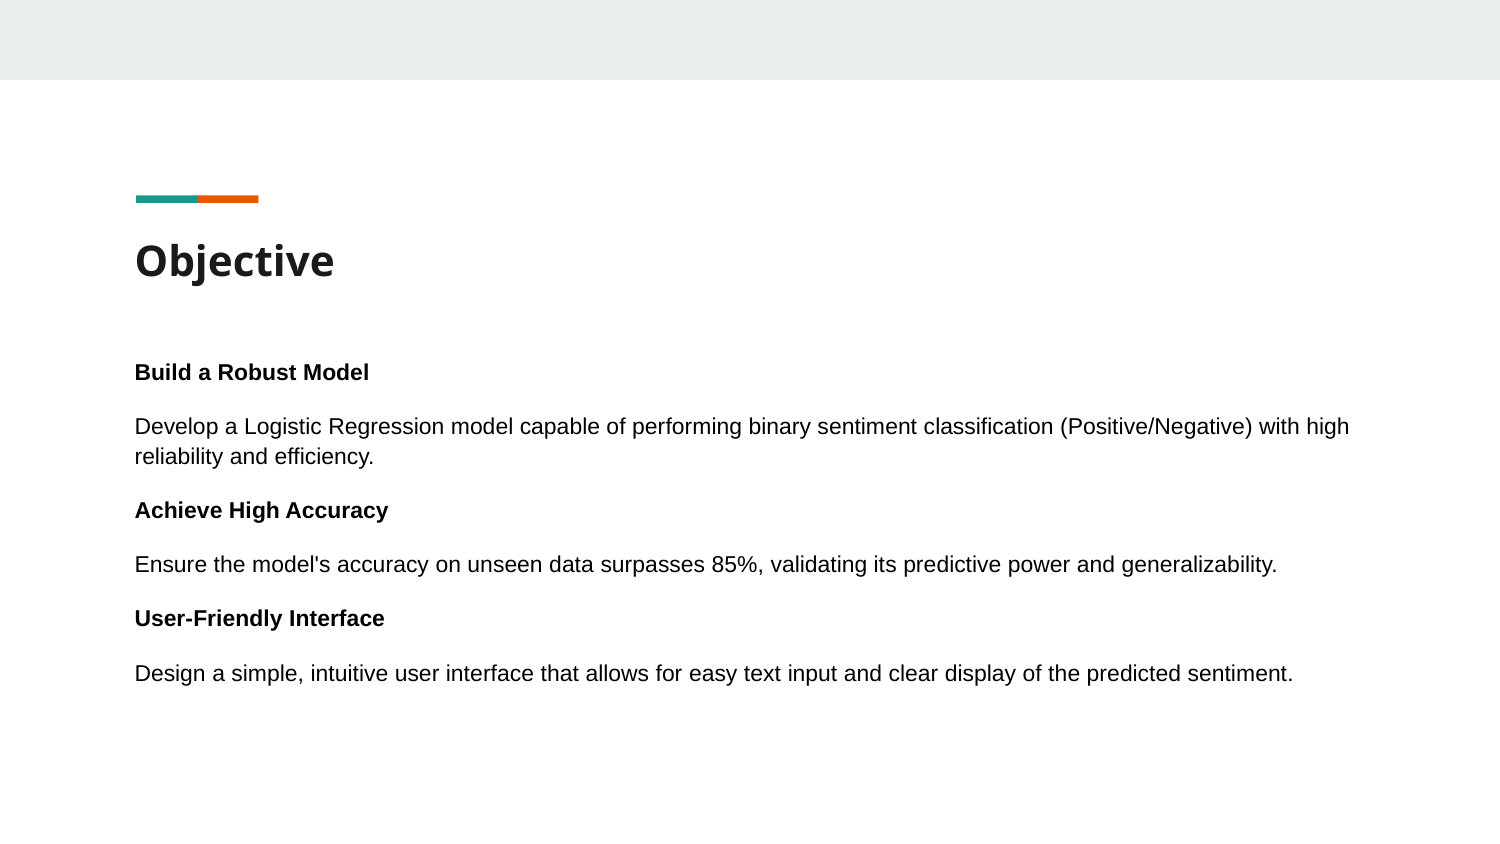

# Objective
Build a Robust Model
Develop a Logistic Regression model capable of performing binary sentiment classification (Positive/Negative) with high reliability and efficiency.
Achieve High Accuracy
Ensure the model's accuracy on unseen data surpasses 85%, validating its predictive power and generalizability.
User-Friendly Interface
Design a simple, intuitive user interface that allows for easy text input and clear display of the predicted sentiment.